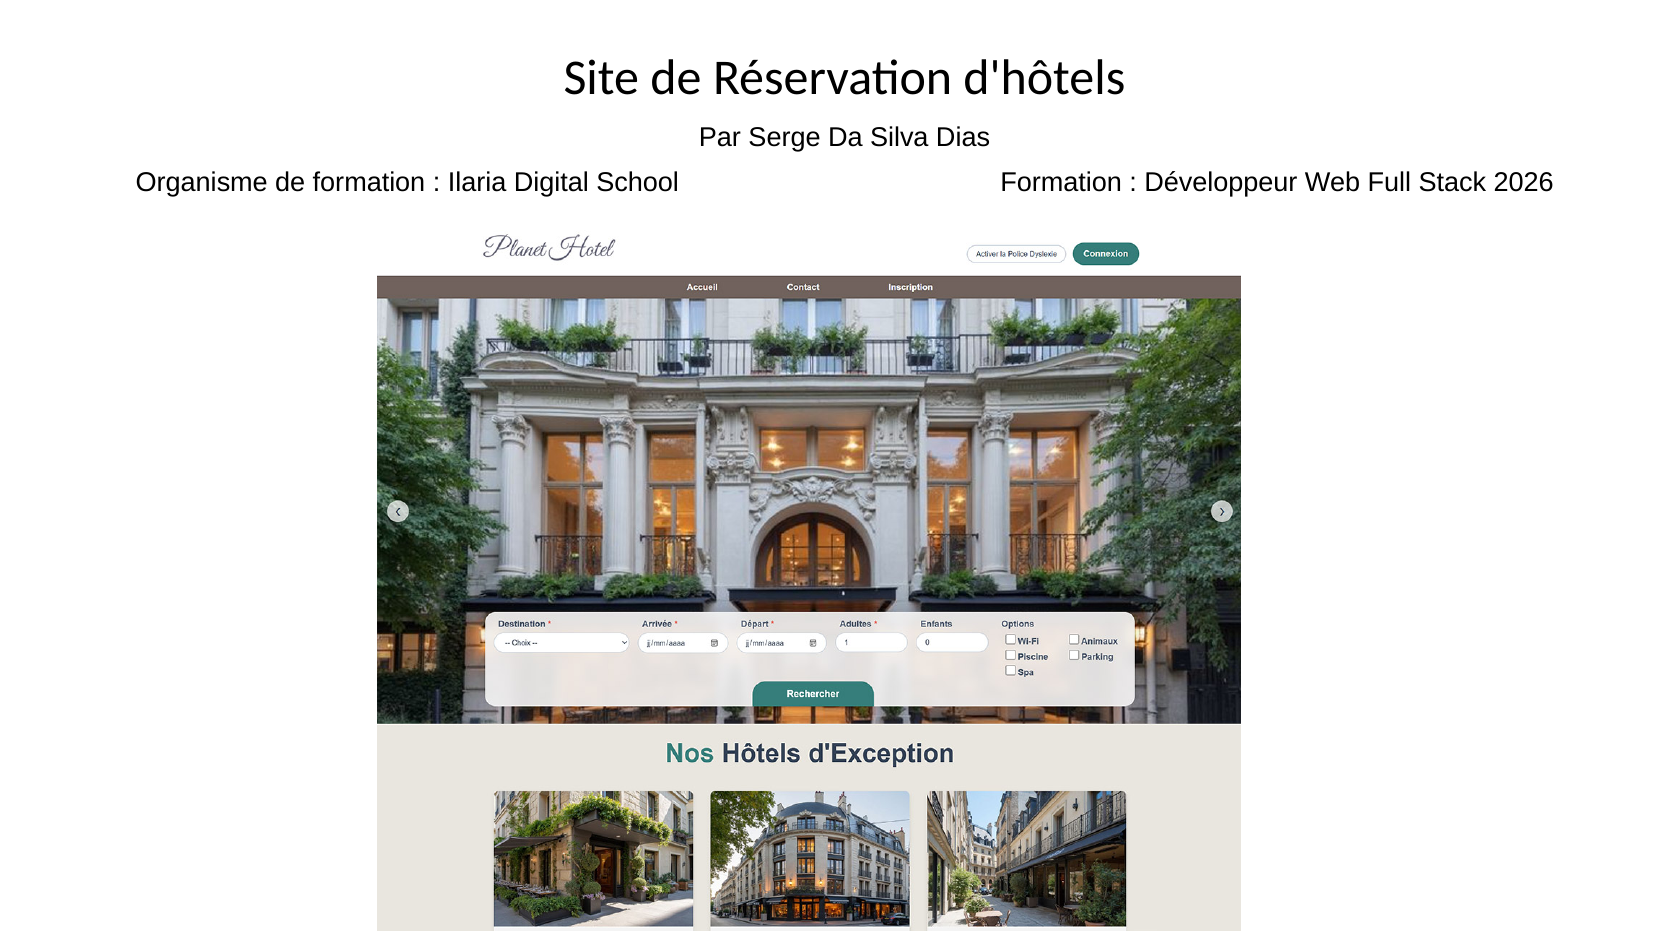

# Site de Réservation d'hôtels Par Serge Da Silva Dias Organisme de formation : Ilaria Digital School				 Formation : Développeur Web Full Stack 2026